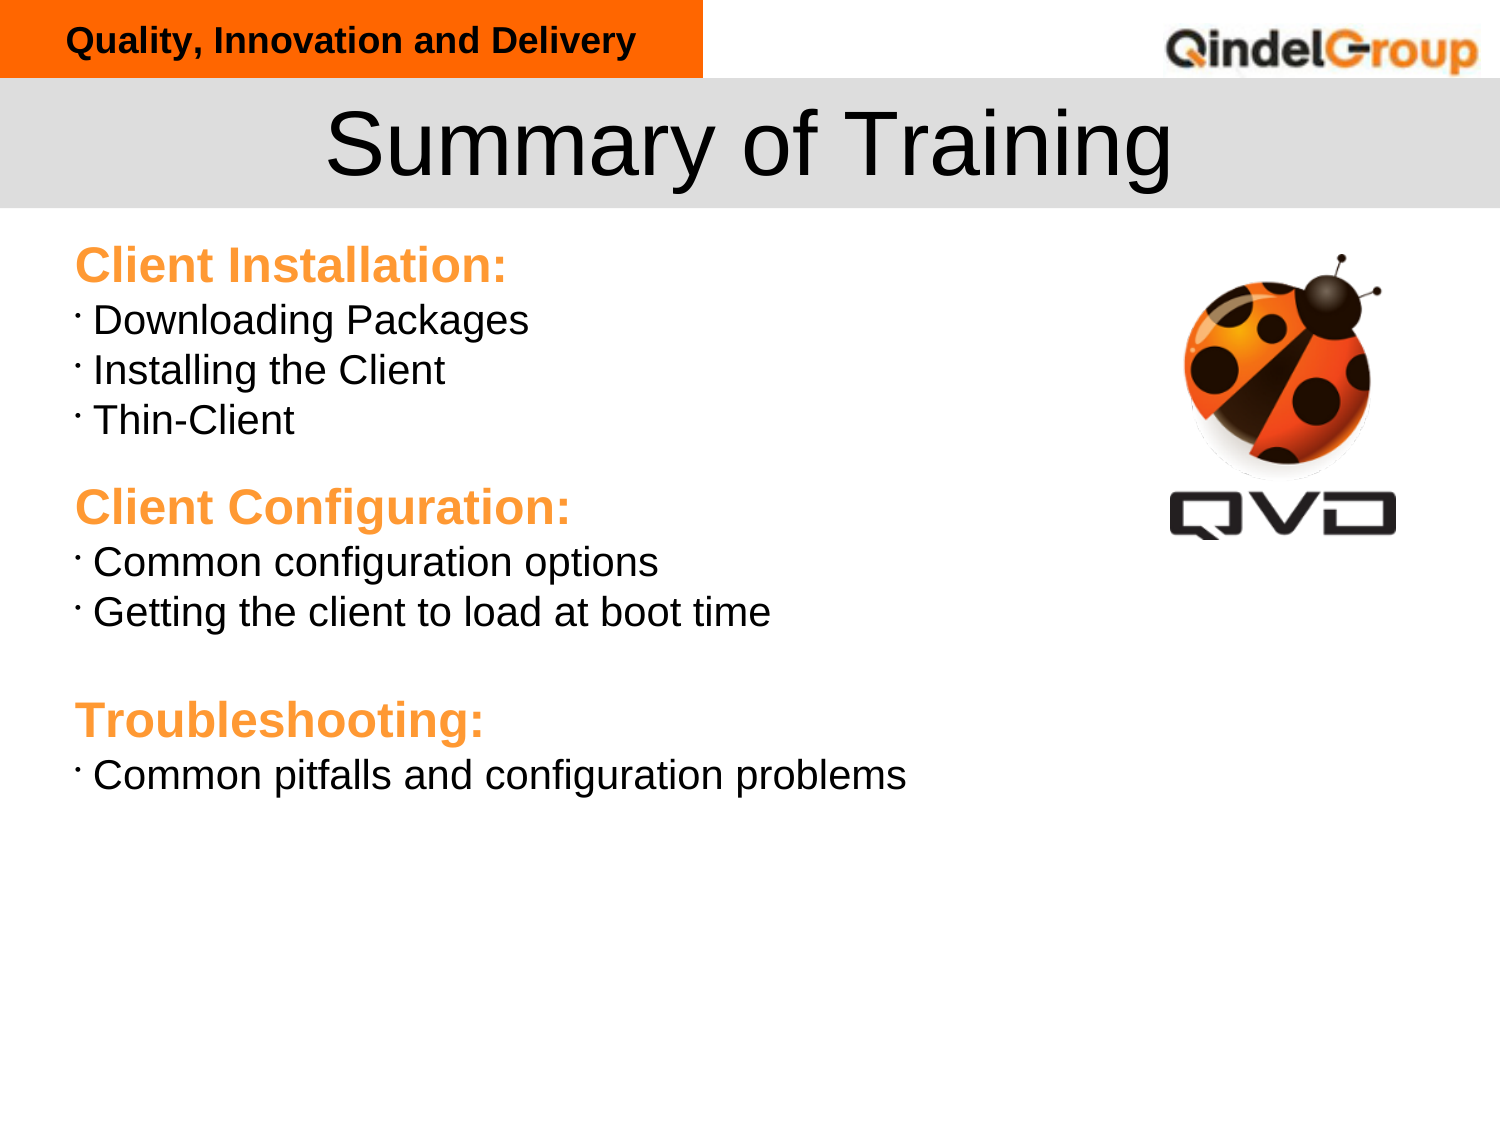

# Summary of Training
Client Installation:
 Downloading Packages
 Installing the Client
 Thin-Client
Client Configuration:
 Common configuration options
 Getting the client to load at boot time
Troubleshooting:
 Common pitfalls and configuration problems